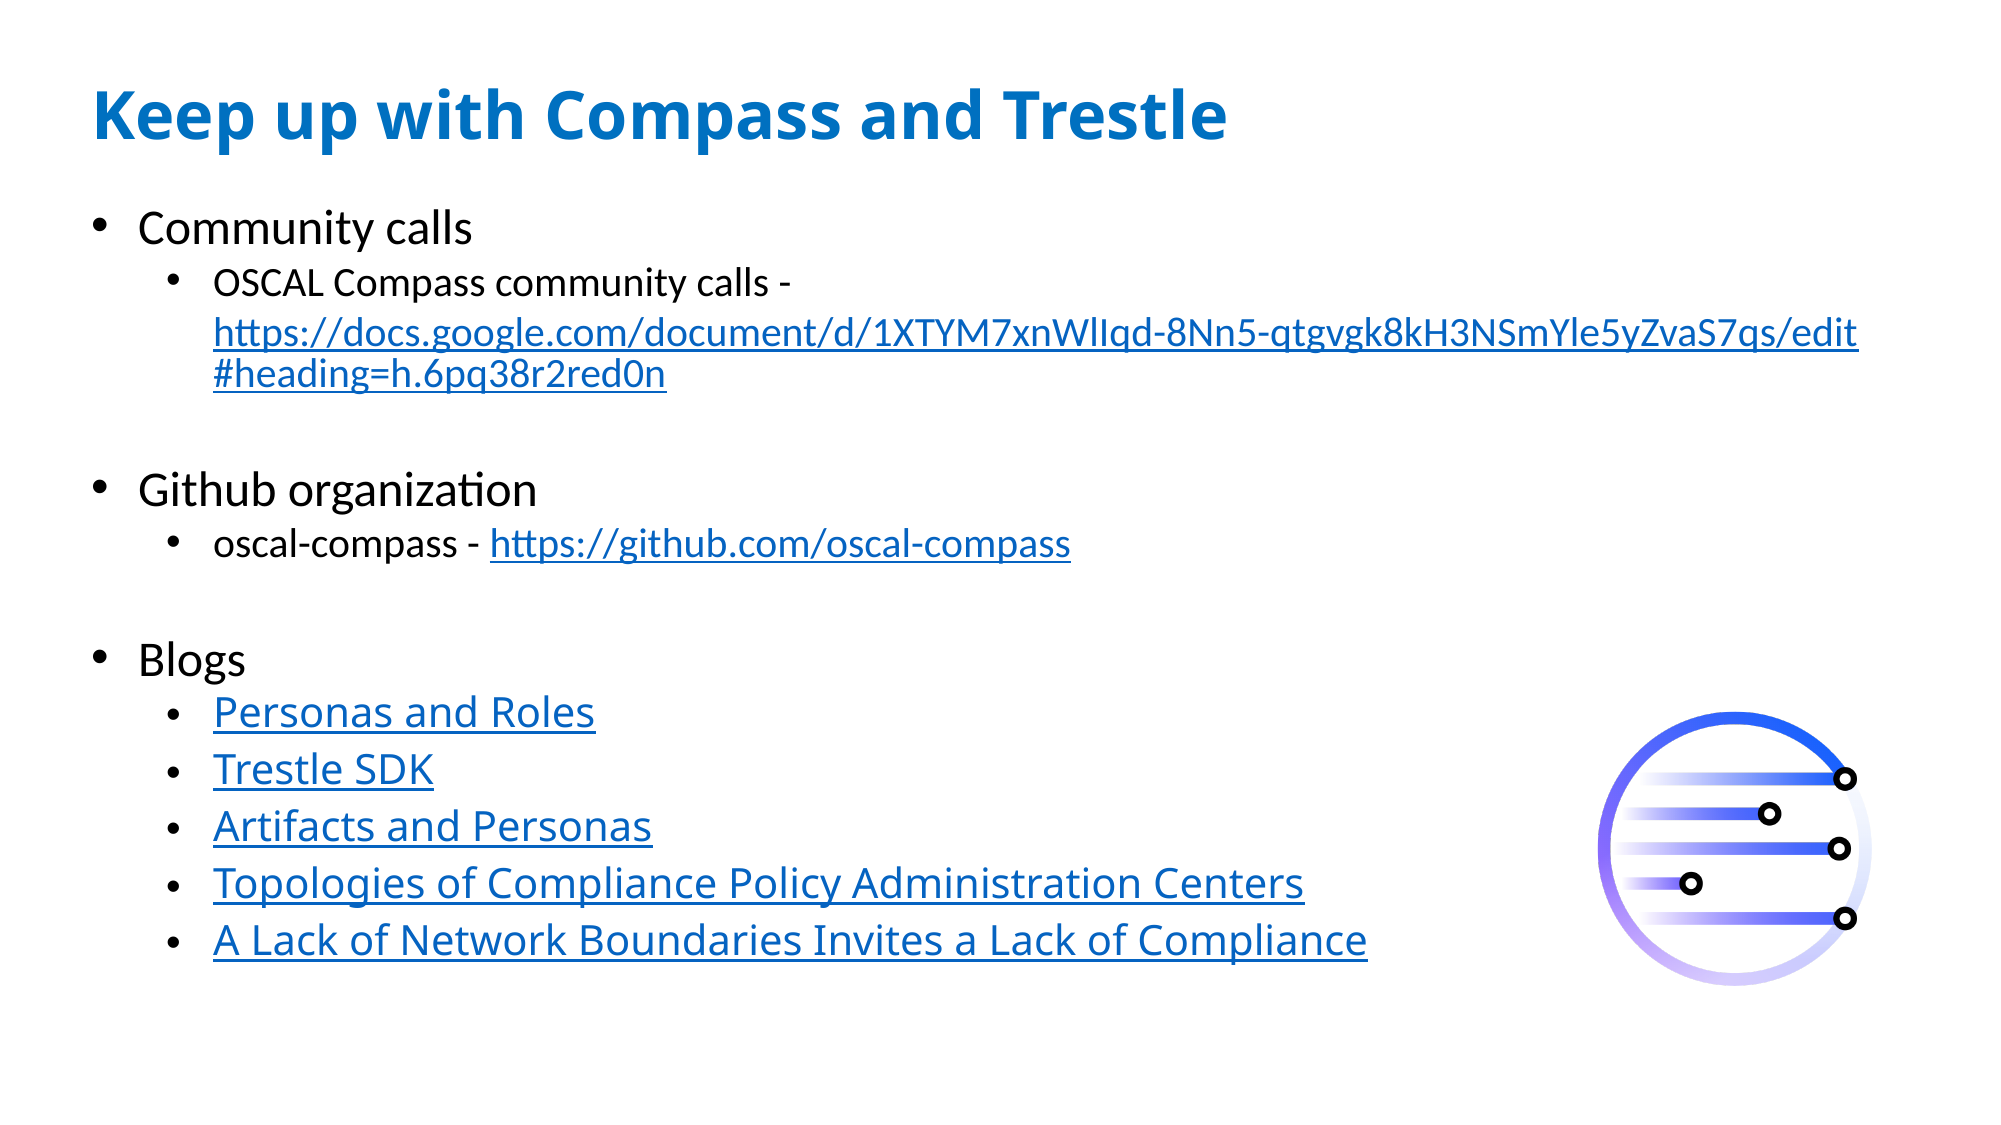

# Keep up with Compass and Trestle
Community calls
OSCAL Compass community calls - https://docs.google.com/document/d/1XTYM7xnWlIqd-8Nn5-qtgvgk8kH3NSmYle5yZvaS7qs/edit#heading=h.6pq38r2red0n
Github organization
oscal-compass - https://github.com/oscal-compass
Blogs
Personas and Roles
Trestle SDK
Artifacts and Personas
Topologies of Compliance Policy Administration Centers
A Lack of Network Boundaries Invites a Lack of Compliance